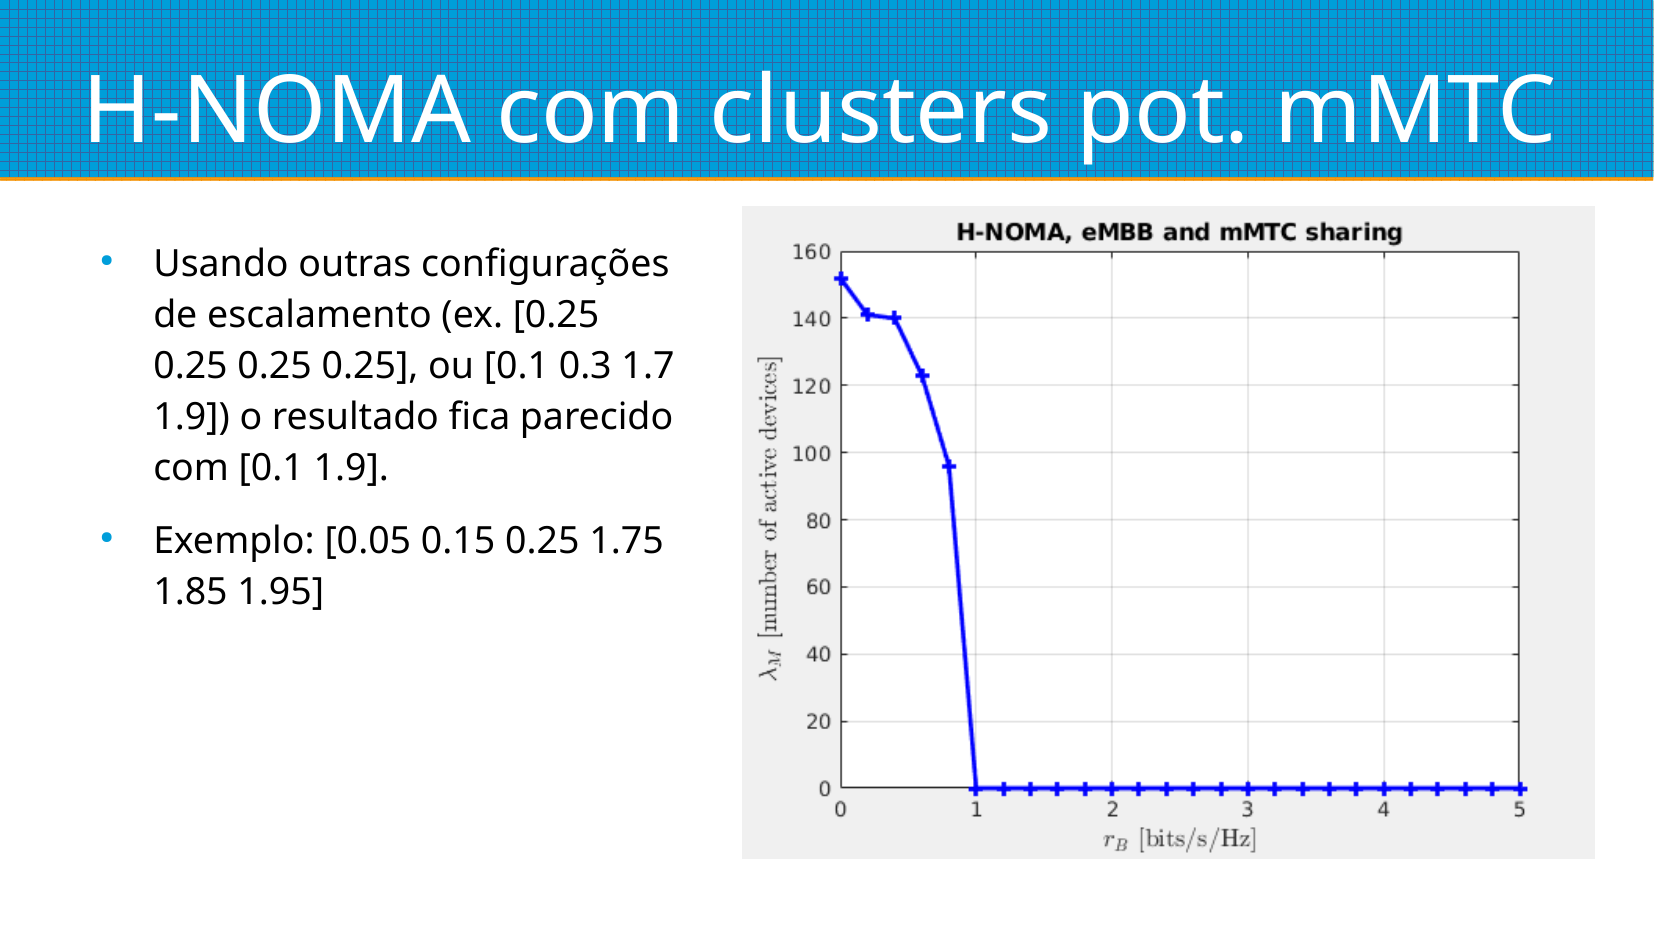

# H-NOMA com clusters pot. mMTC
Usando outras configurações de escalamento (ex. [0.25 0.25 0.25 0.25], ou [0.1 0.3 1.7 1.9]) o resultado fica parecido com [0.1 1.9].
Exemplo: [0.05 0.15 0.25 1.75 1.85 1.95]